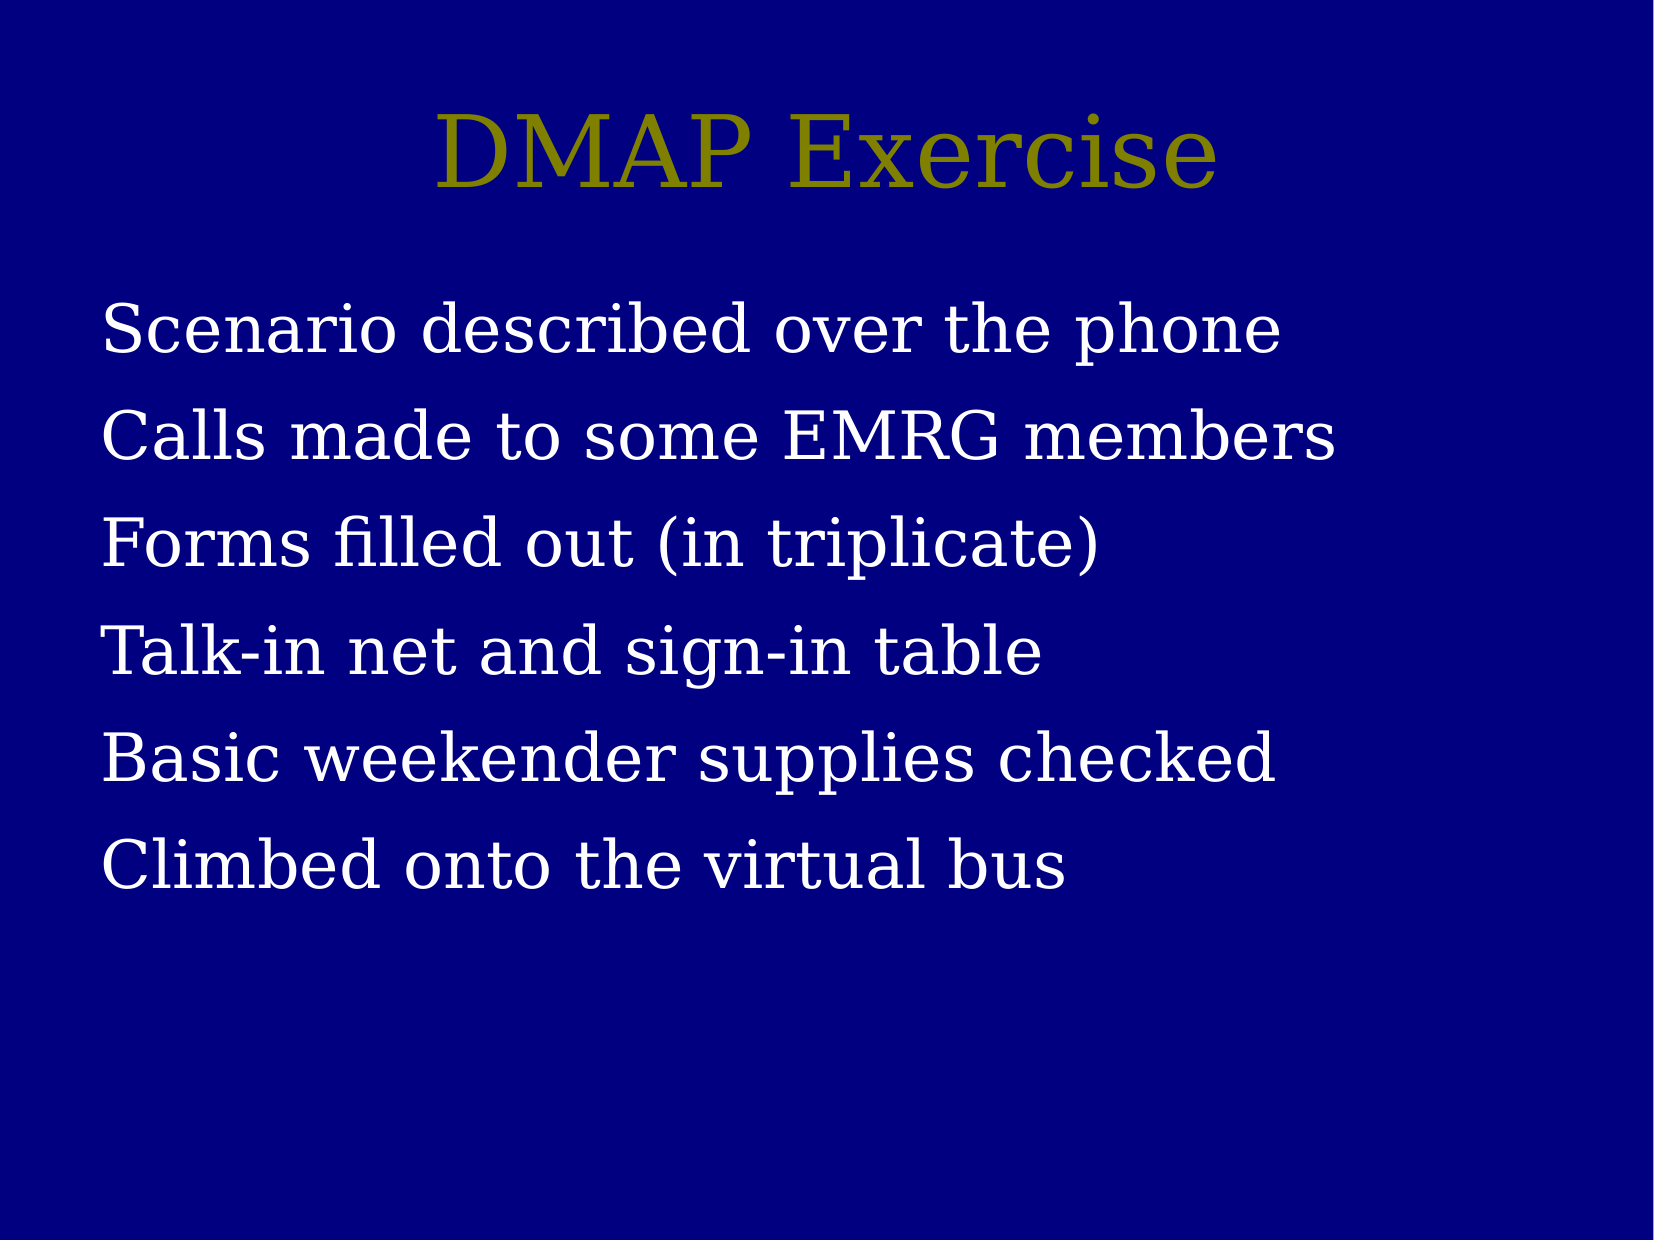

# DMAP Exercise
Scenario described over the phone
Calls made to some EMRG members
Forms filled out (in triplicate)
Talk-in net and sign-in table
Basic weekender supplies checked
Climbed onto the virtual bus